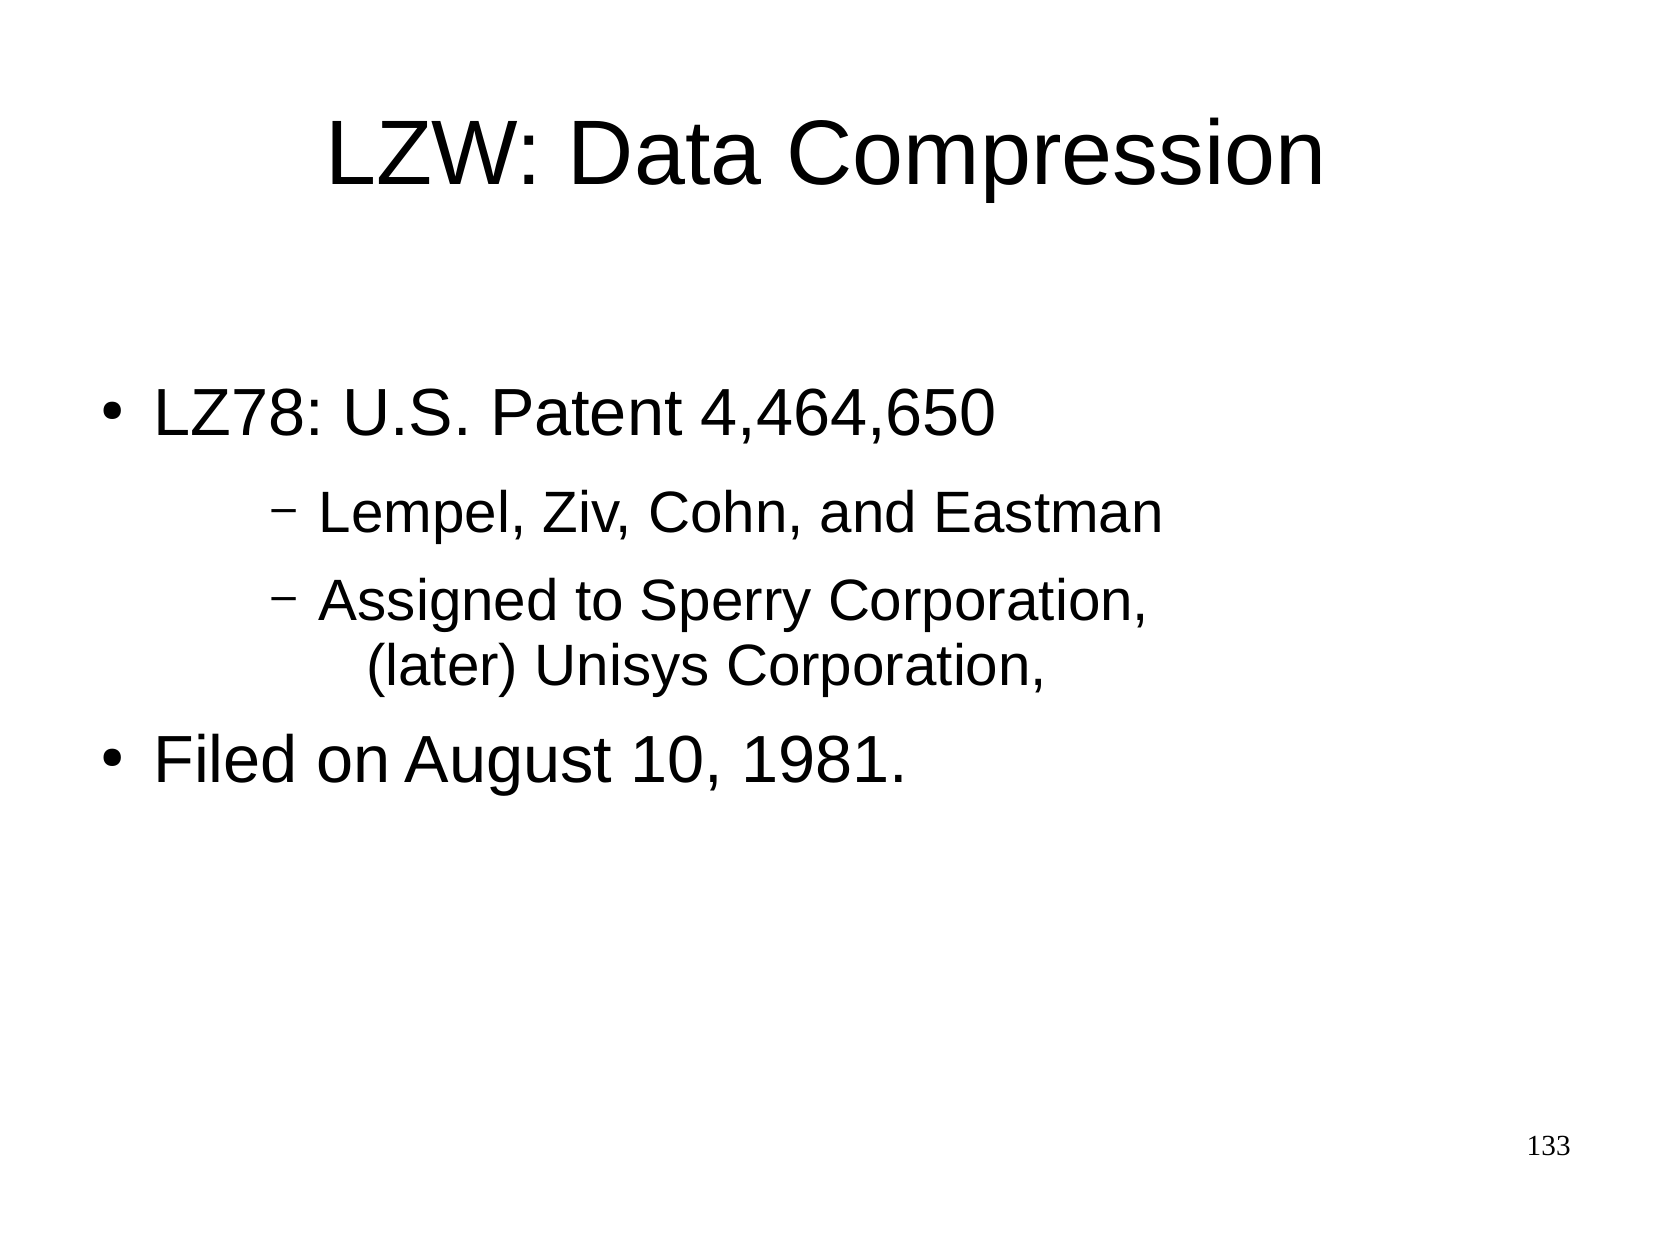

# LZW: Data Compression
LZ78: U.S. Patent 4,464,650
Lempel, Ziv, Cohn, and Eastman
Assigned to Sperry Corporation,
(later) Unisys Corporation,
Filed on August 10, 1981.
133